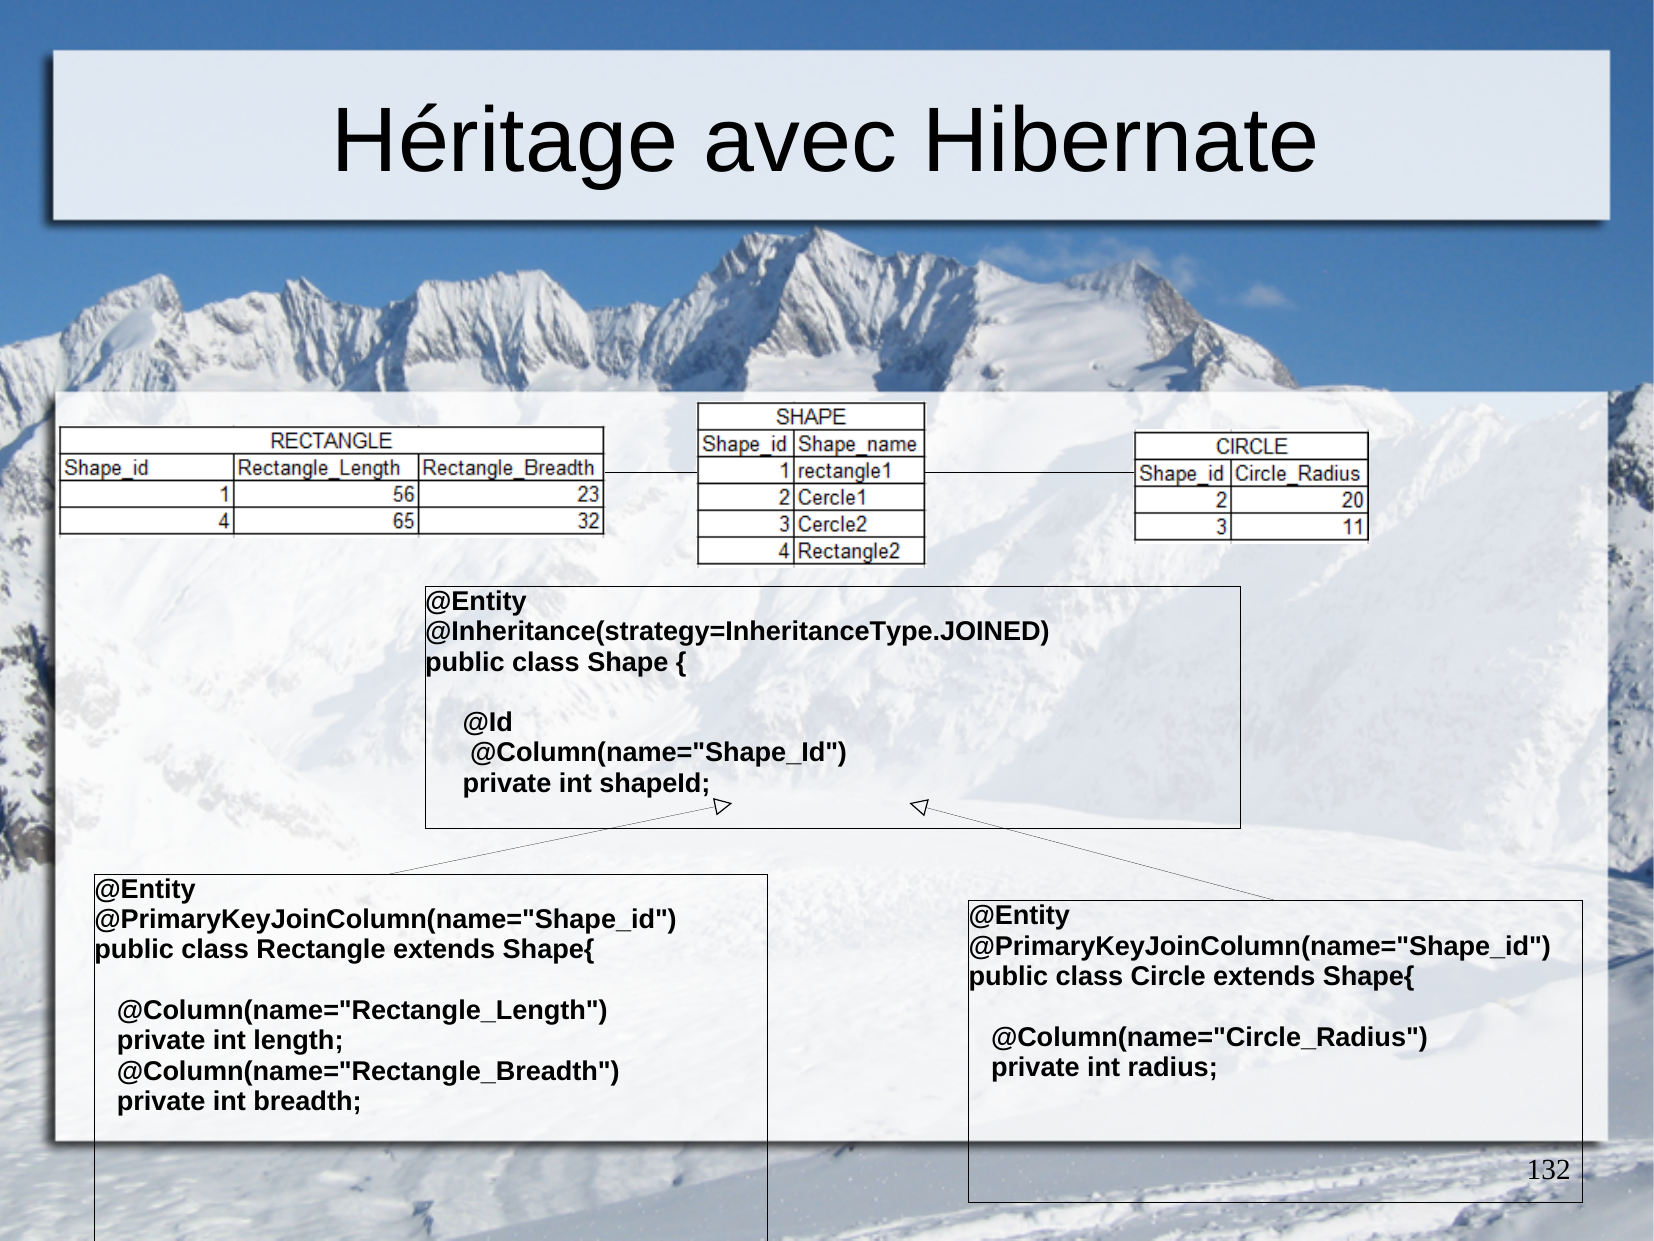

# Héritage avec Hibernate
@Entity
@Inheritance(strategy=InheritanceType.JOINED)
public class Shape {
 @Id
 @Column(name="Shape_Id")
 private int shapeId;
@Entity
@PrimaryKeyJoinColumn(name="Shape_id")
public class Rectangle extends Shape{
 @Column(name="Rectangle_Length")
 private int length;
 @Column(name="Rectangle_Breadth")
 private int breadth;
@Entity
@PrimaryKeyJoinColumn(name="Shape_id")
public class Circle extends Shape{
 @Column(name="Circle_Radius")
 private int radius;
132